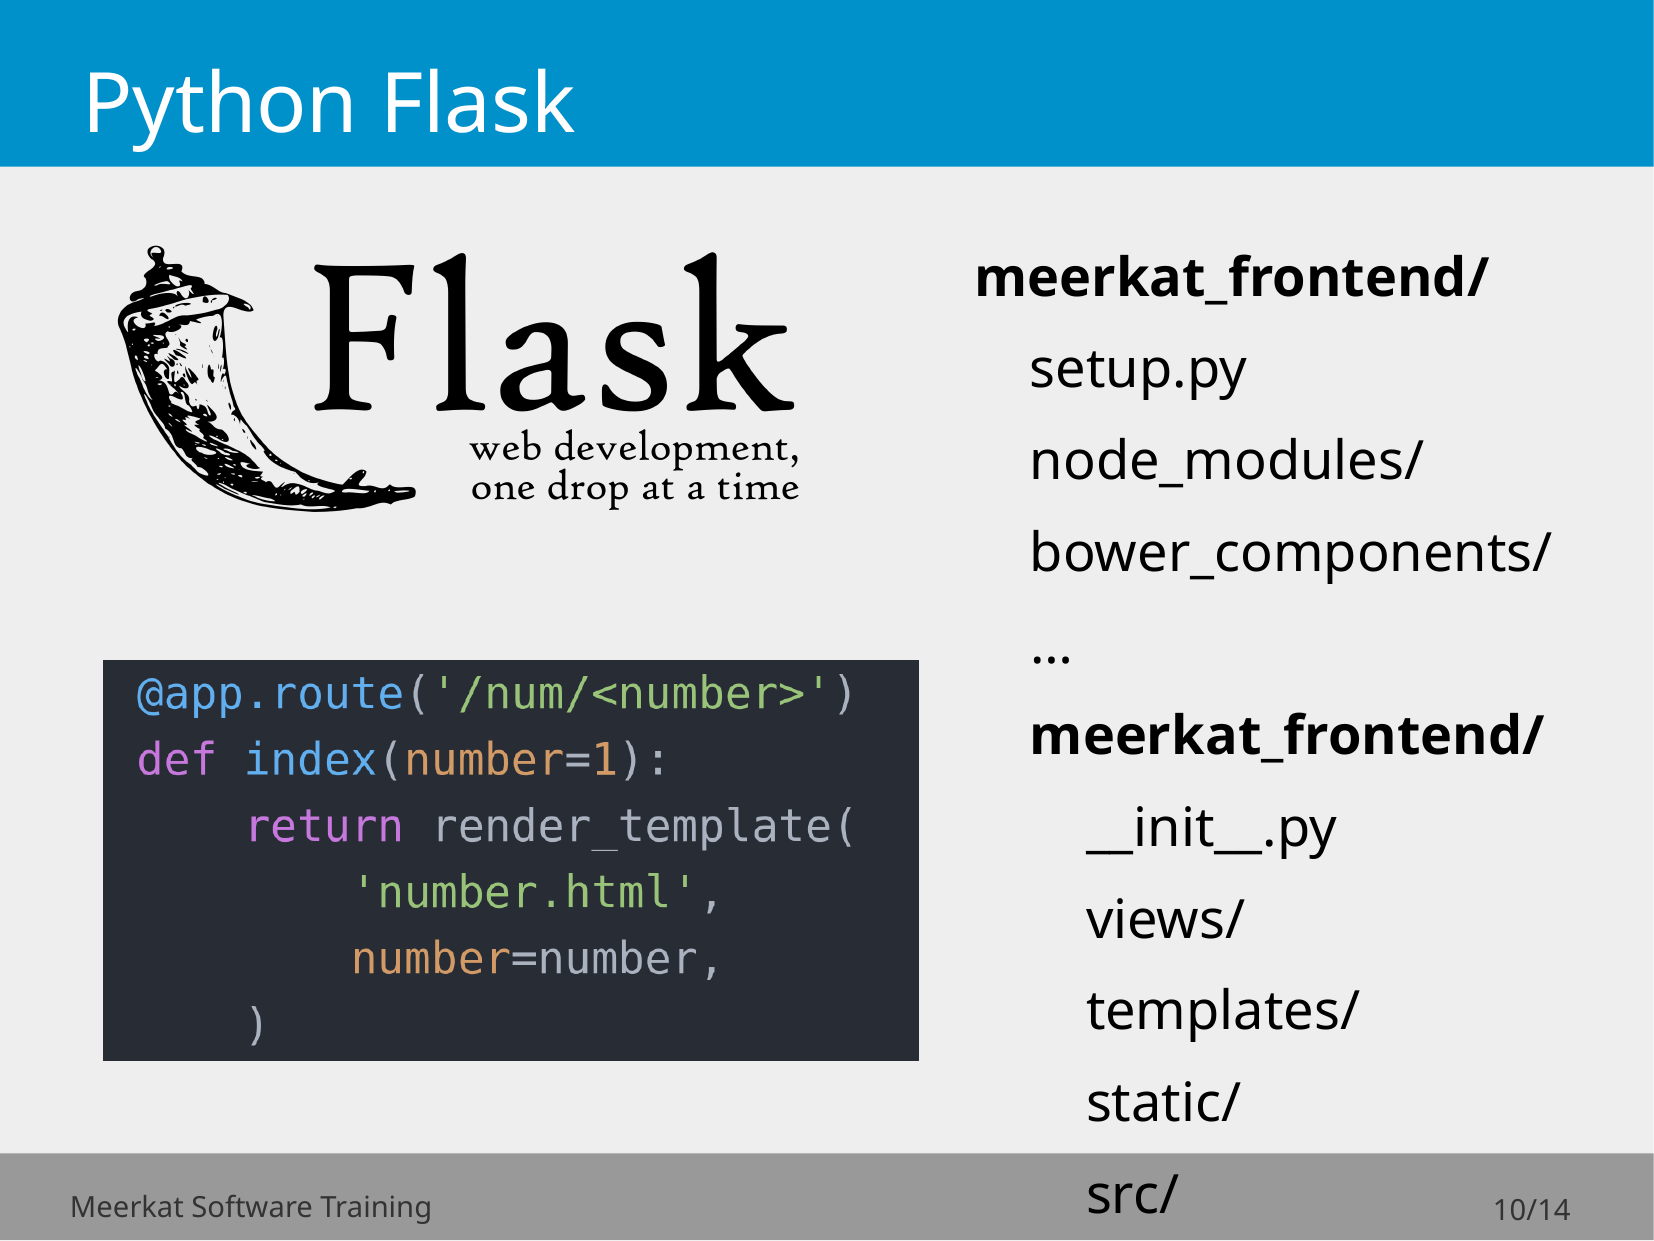

# Python Flask
meerkat_frontend/
 setup.py
 node_modules/
 bower_components/
 …
 meerkat_frontend/
 __init__.py
 views/
 templates/
 static/
 src/
 ...
10